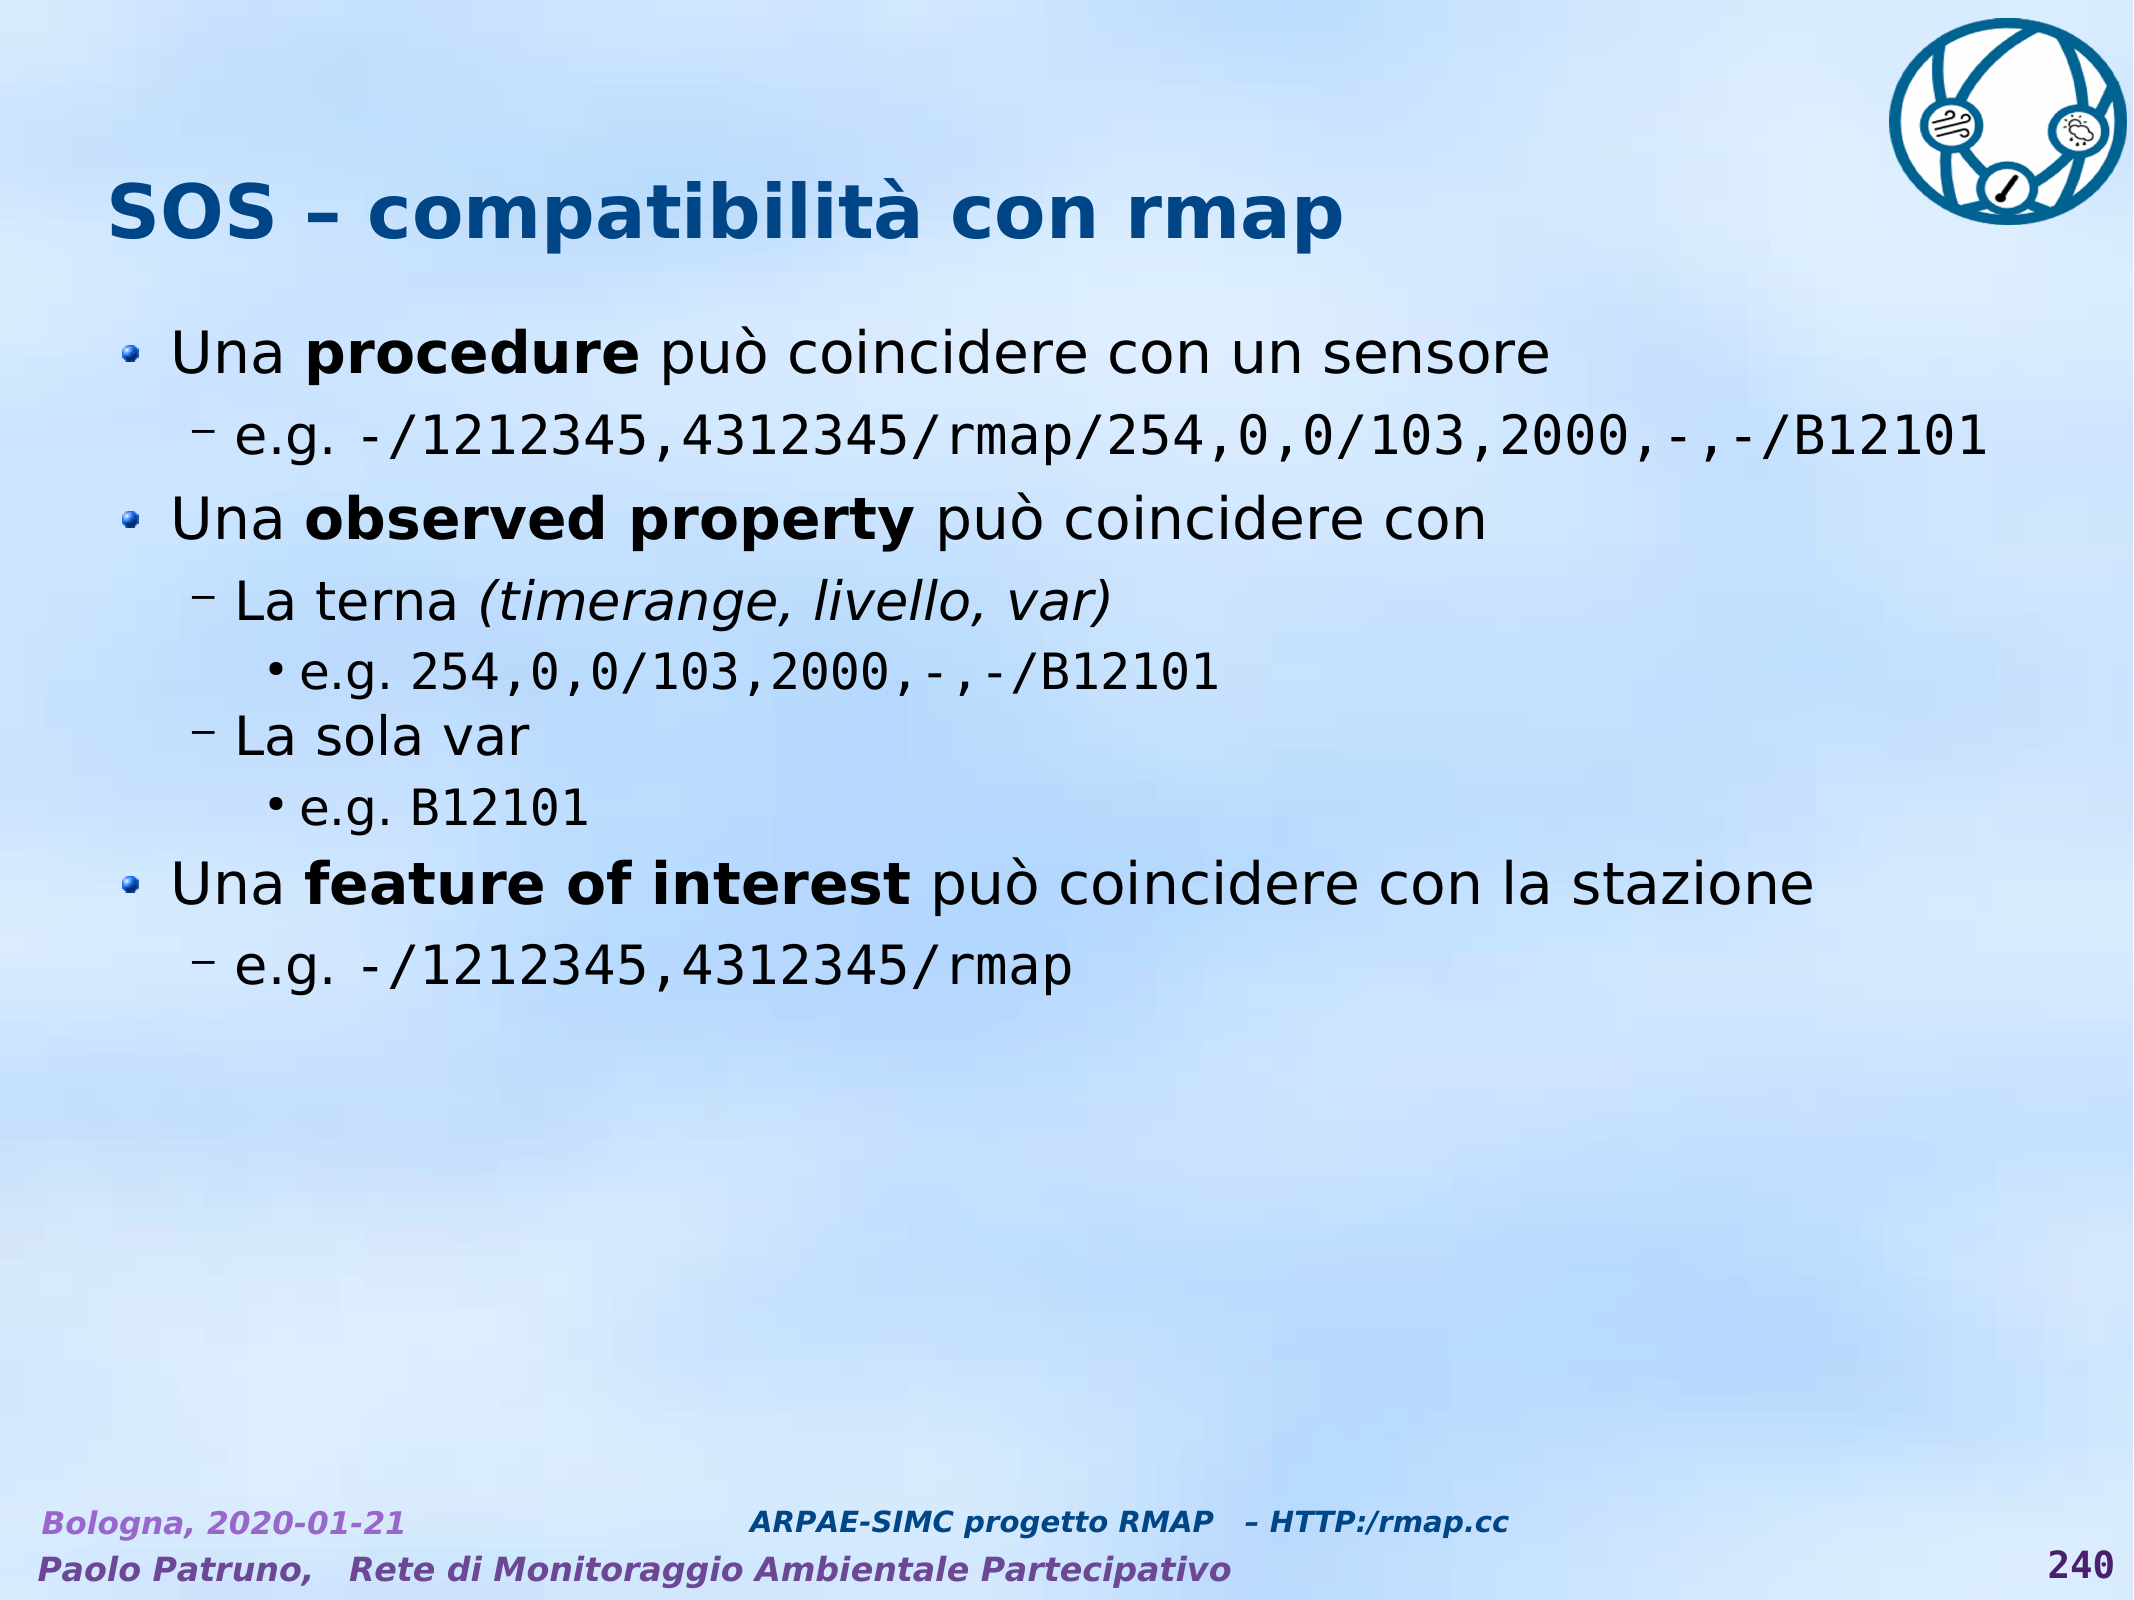

# SOS – compatibilità con rmap
Una procedure può coincidere con un sensore
e.g. -/1212345,4312345/rmap/254,0,0/103,2000,-,-/B12101
Una observed property può coincidere con
La terna (timerange, livello, var)
e.g. 254,0,0/103,2000,-,-/B12101
La sola var
e.g. B12101
Una feature of interest può coincidere con la stazione
e.g. -/1212345,4312345/rmap